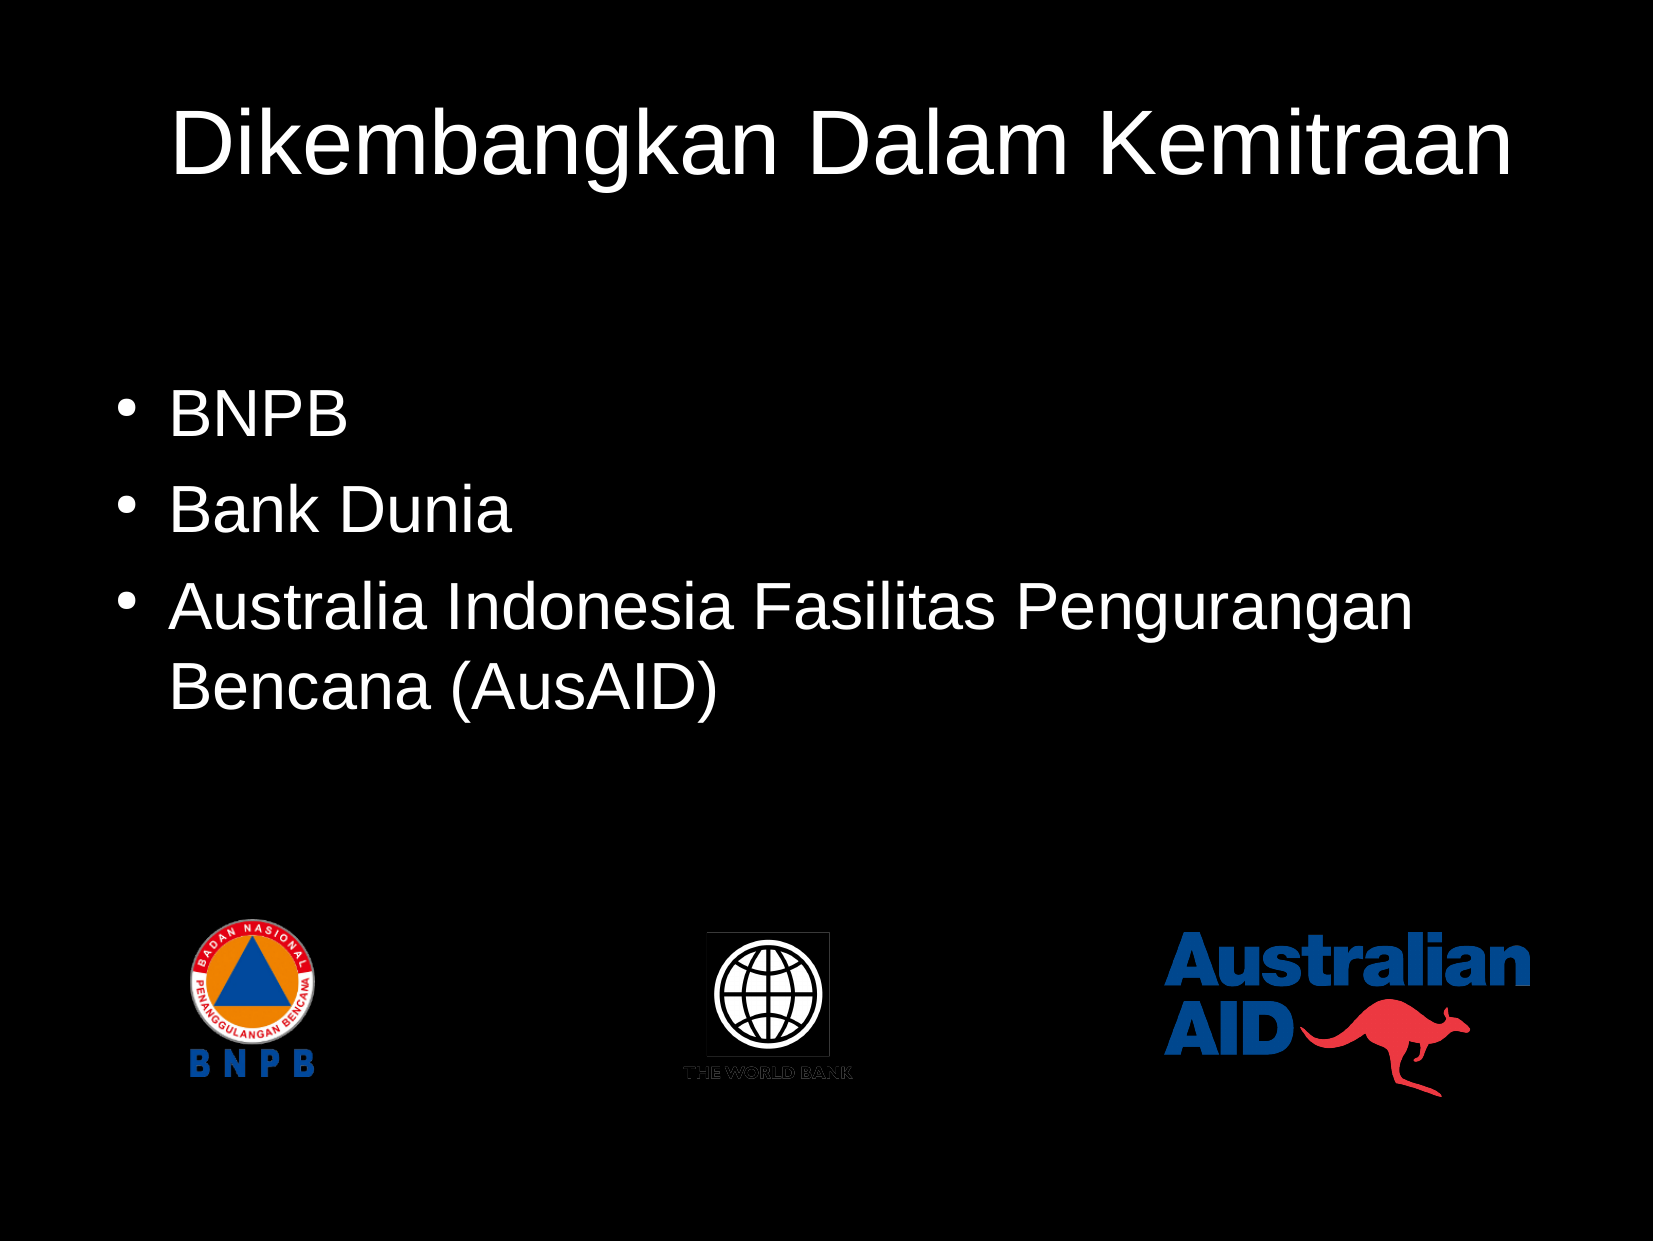

# Dikembangkan Dalam Kemitraan
BNPB
Bank Dunia
Australia Indonesia Fasilitas Pengurangan Bencana (AusAID)